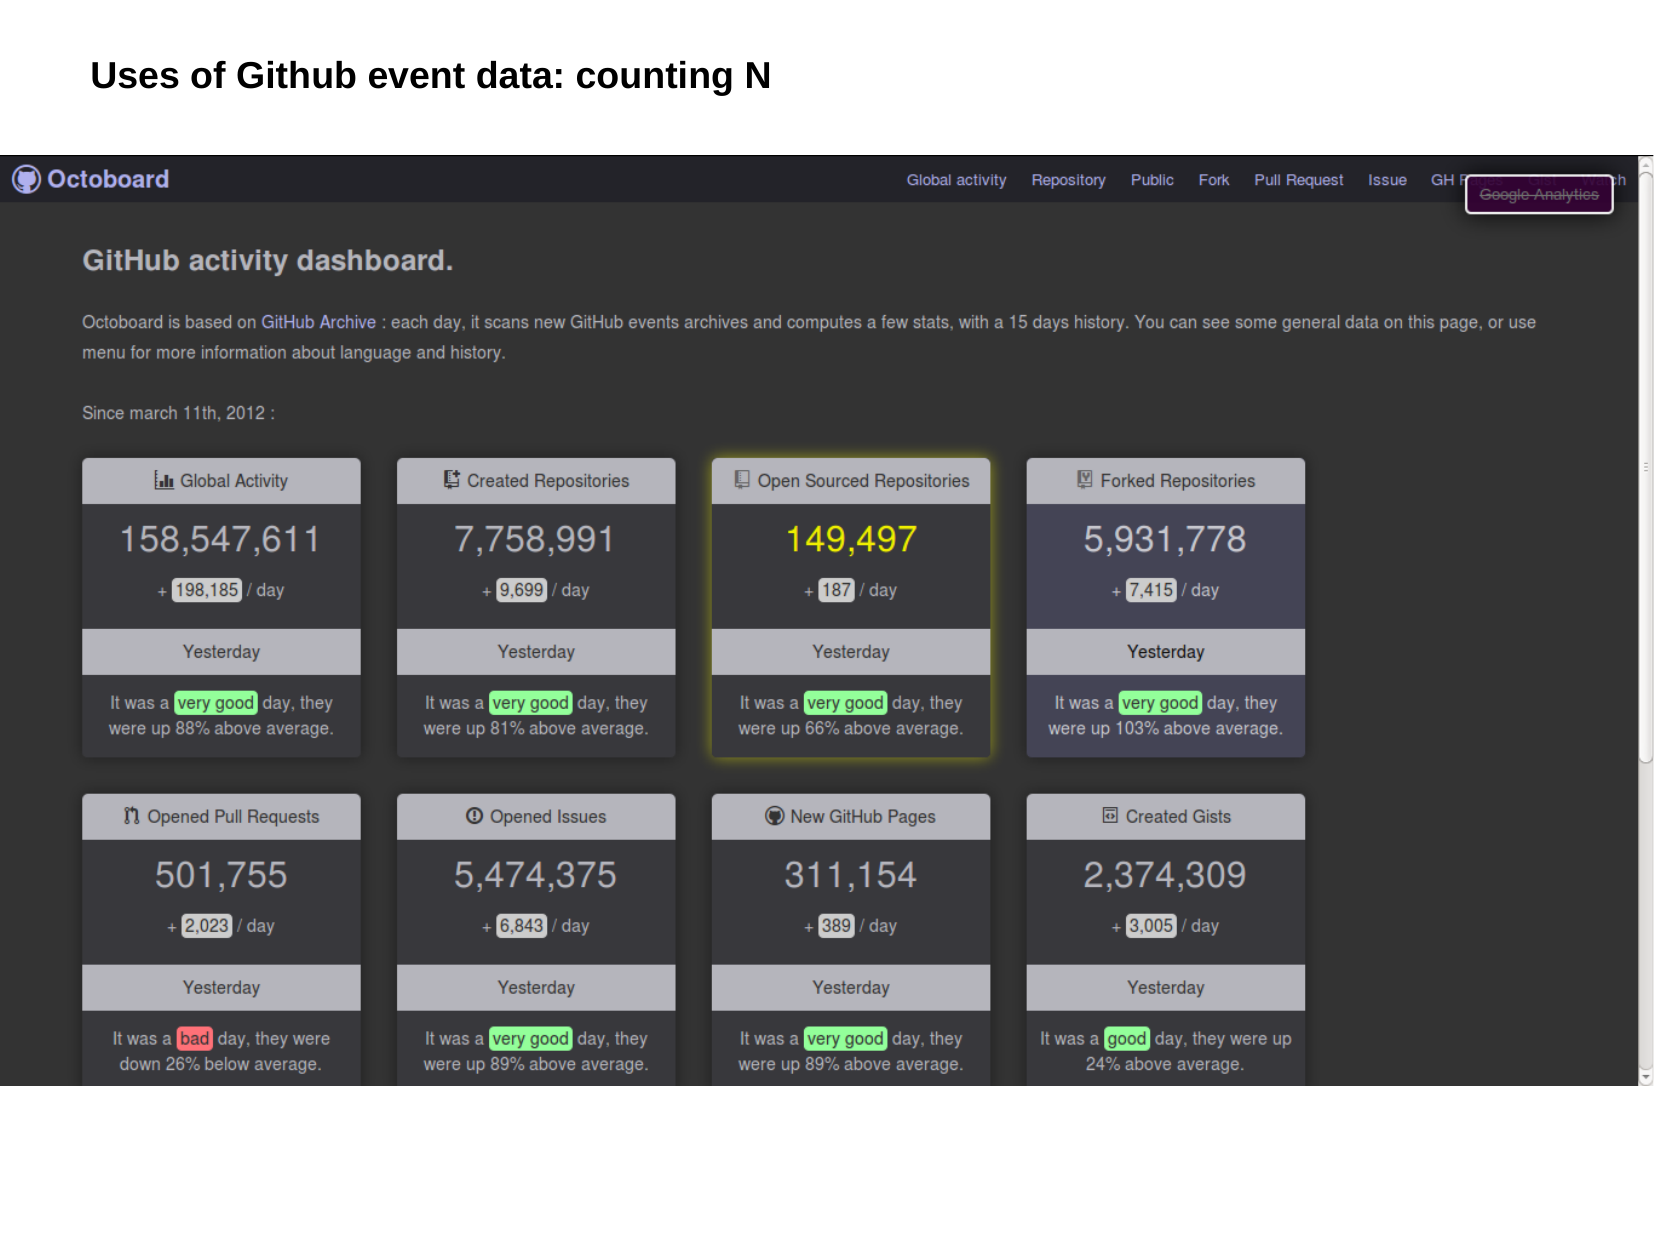

Uses of Github event data: counting N